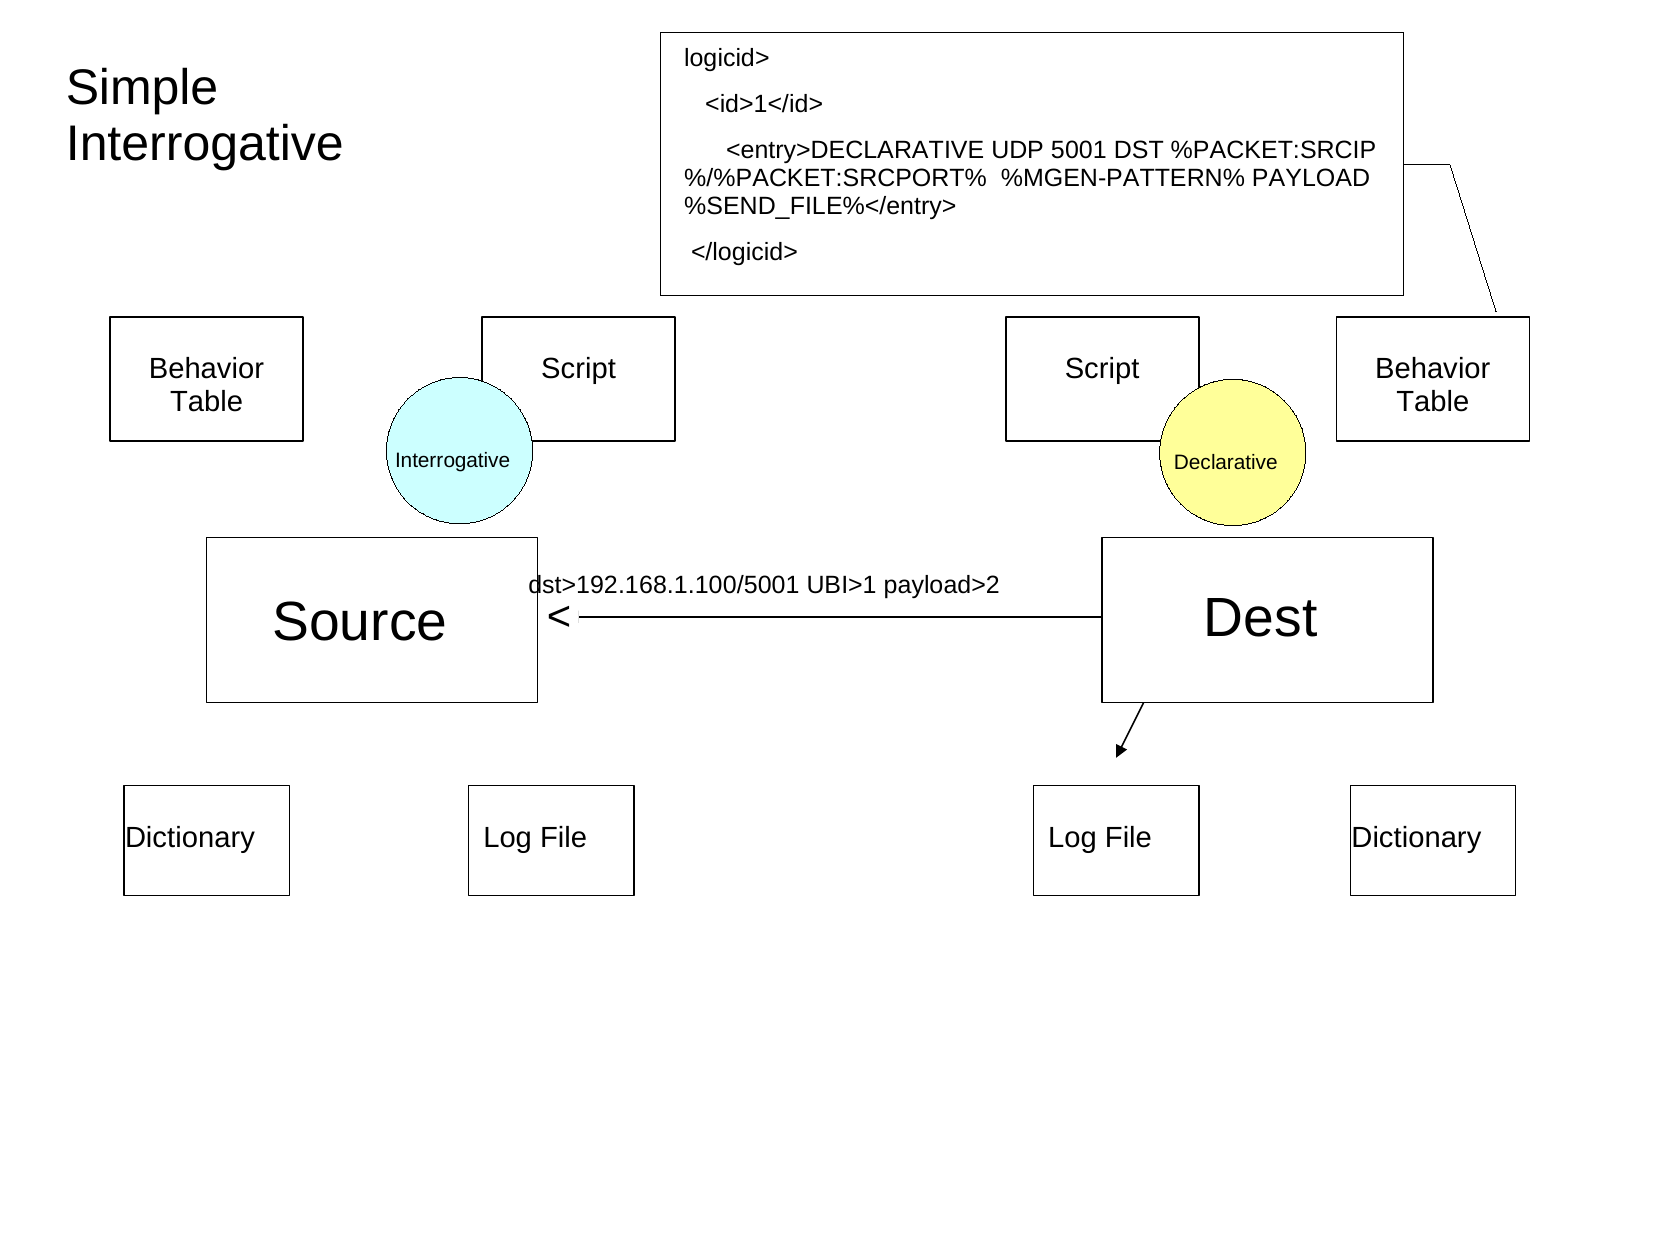

logicid>
 <id>1</id>
 <entry>DECLARATIVE UDP 5001 DST %PACKET:SRCIP%/%PACKET:SRCPORT% %MGEN-PATTERN% PAYLOAD %SEND_FILE%</entry>
 </logicid>
Simple
Interrogative
#
Behavior Table
Script
Script
Behavior Table
Interrogative
Declarative
dst>192.168.1.100/5001 UBI>1 payload>2
Dest
Source
<
Dictionary
Log File
Log File
Dictionary